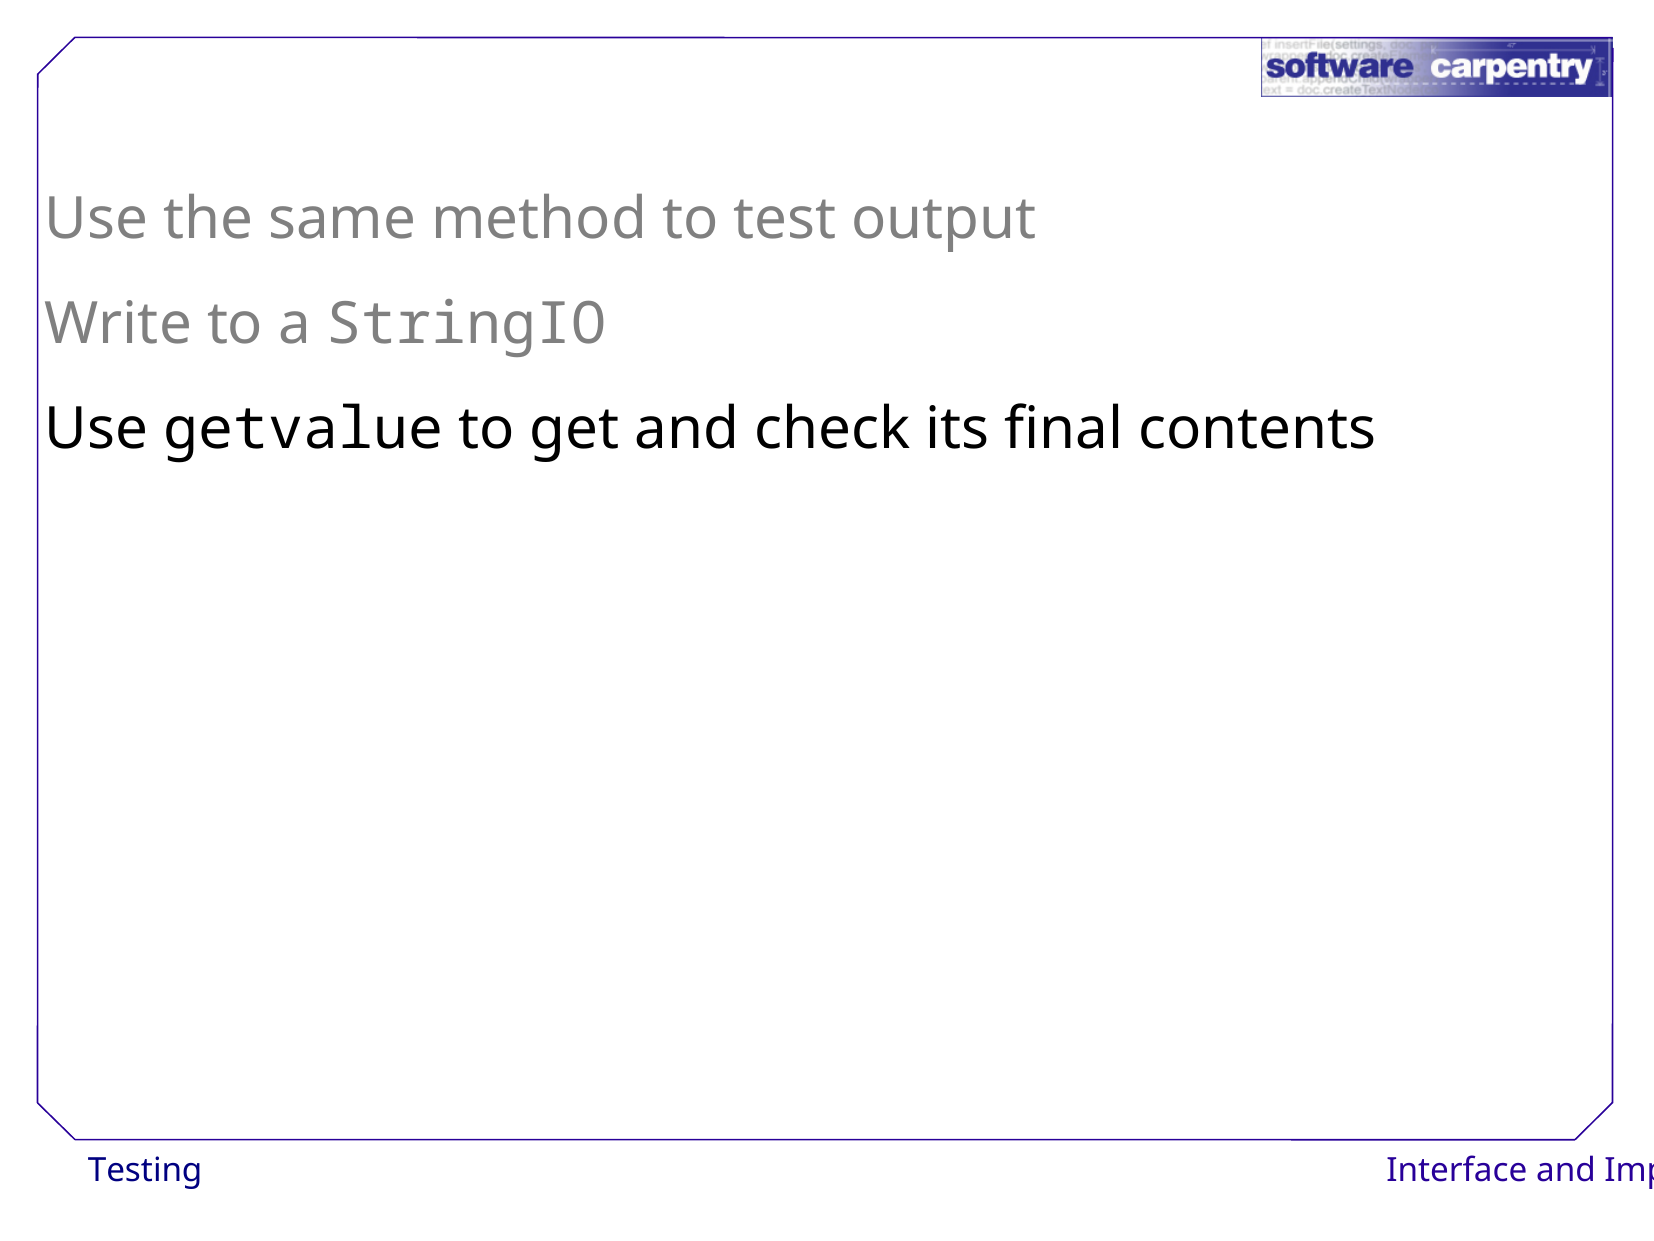

Use the same method to test output
Write to a StringIO
Use getvalue to get and check its final contents